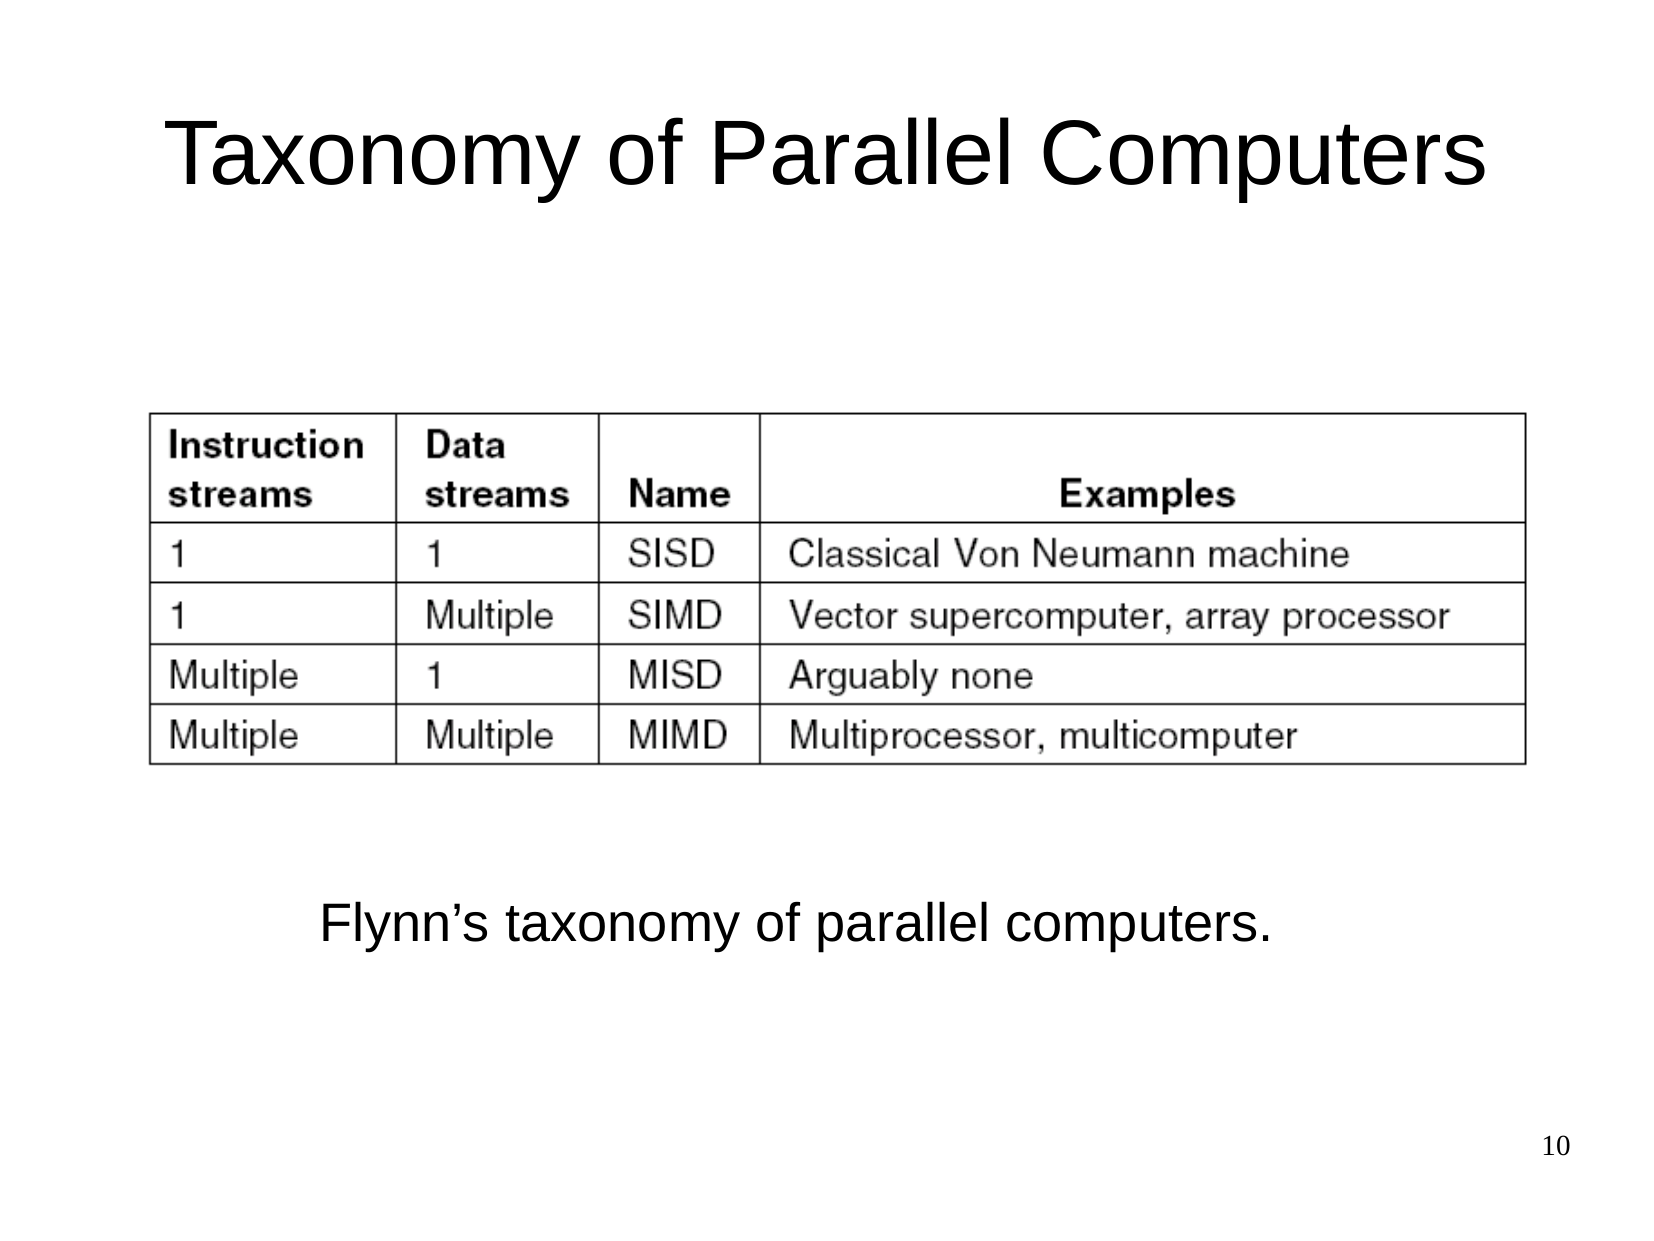

# Taxonomy of Parallel Computers
Flynn’s taxonomy of parallel computers.
10